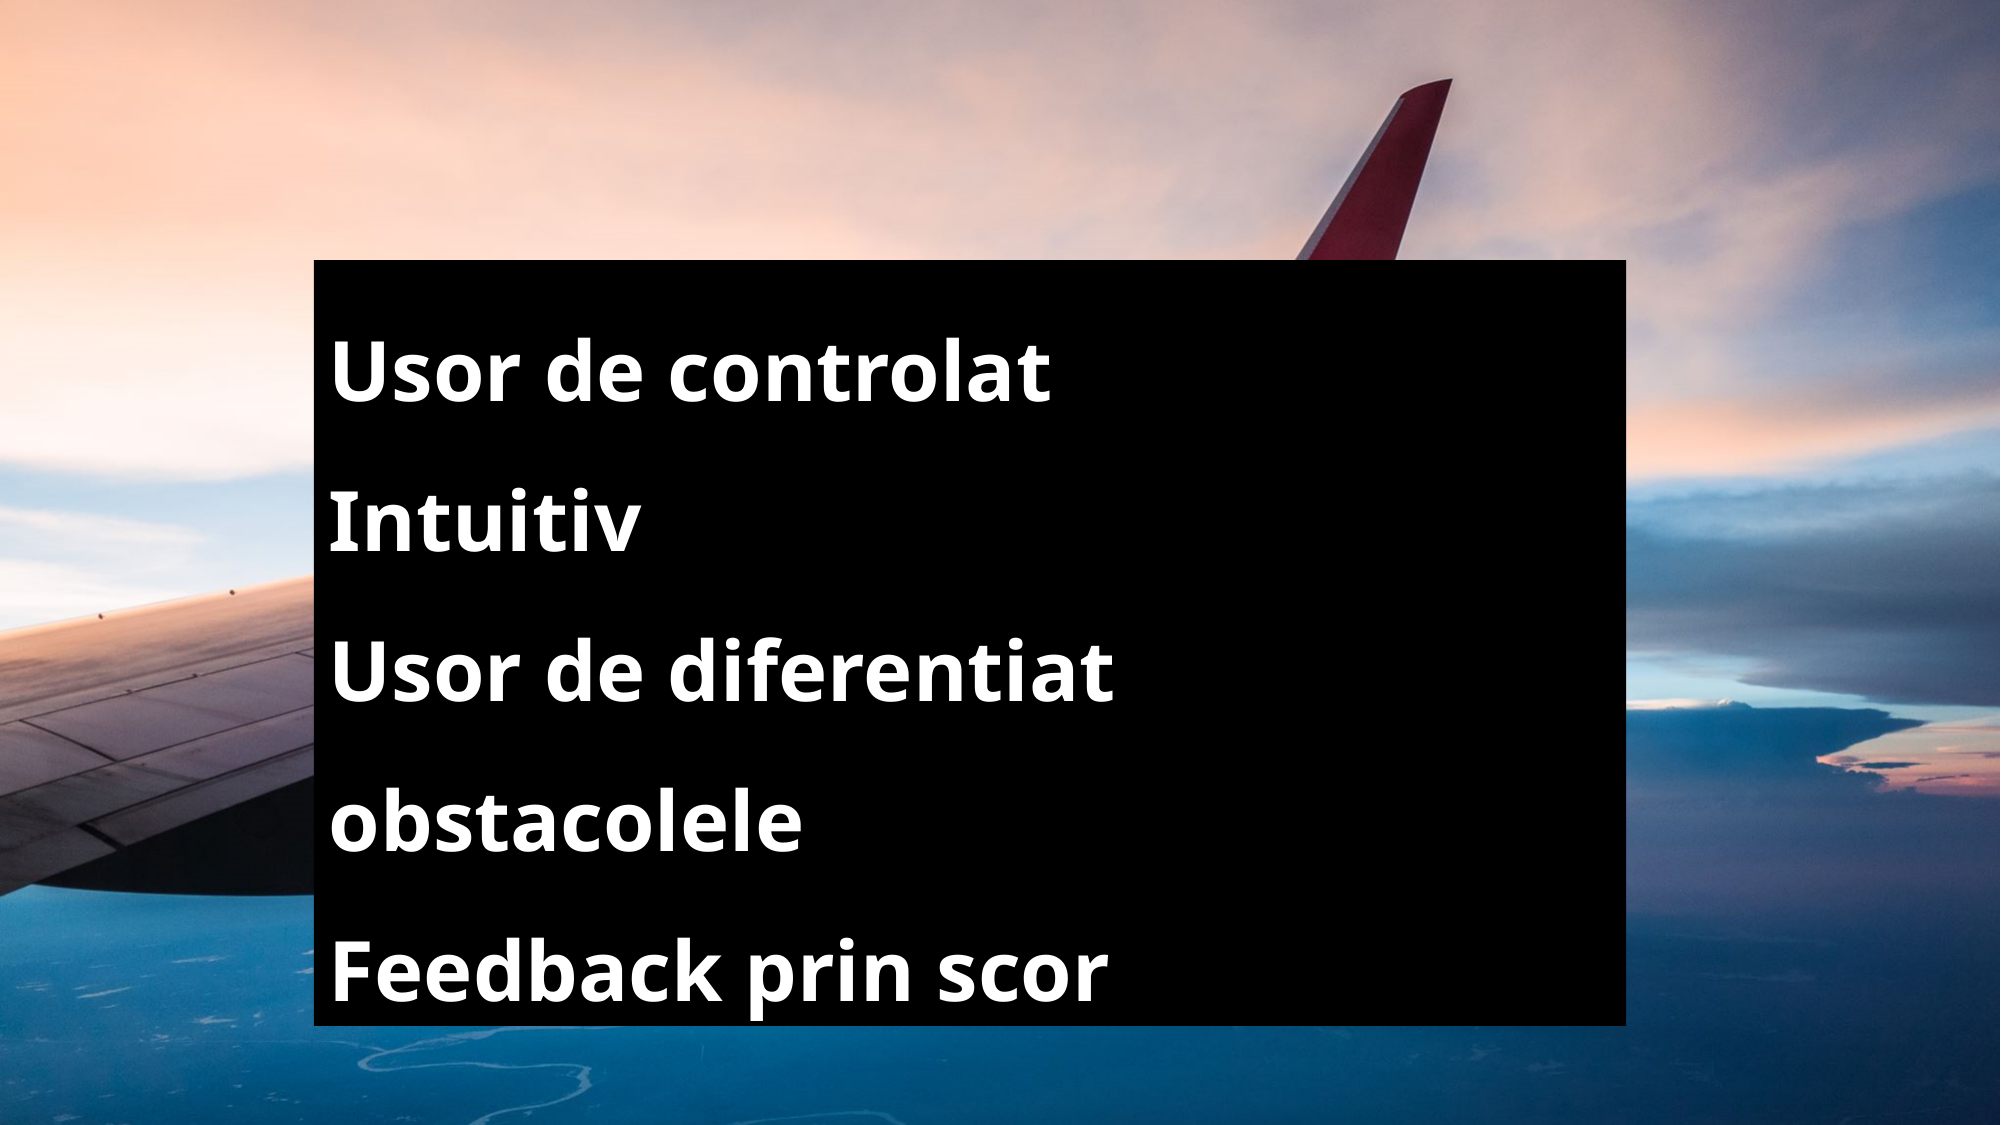

Usor de controlat
Intuitiv
Usor de diferentiat obstacolele
Feedback prin scor